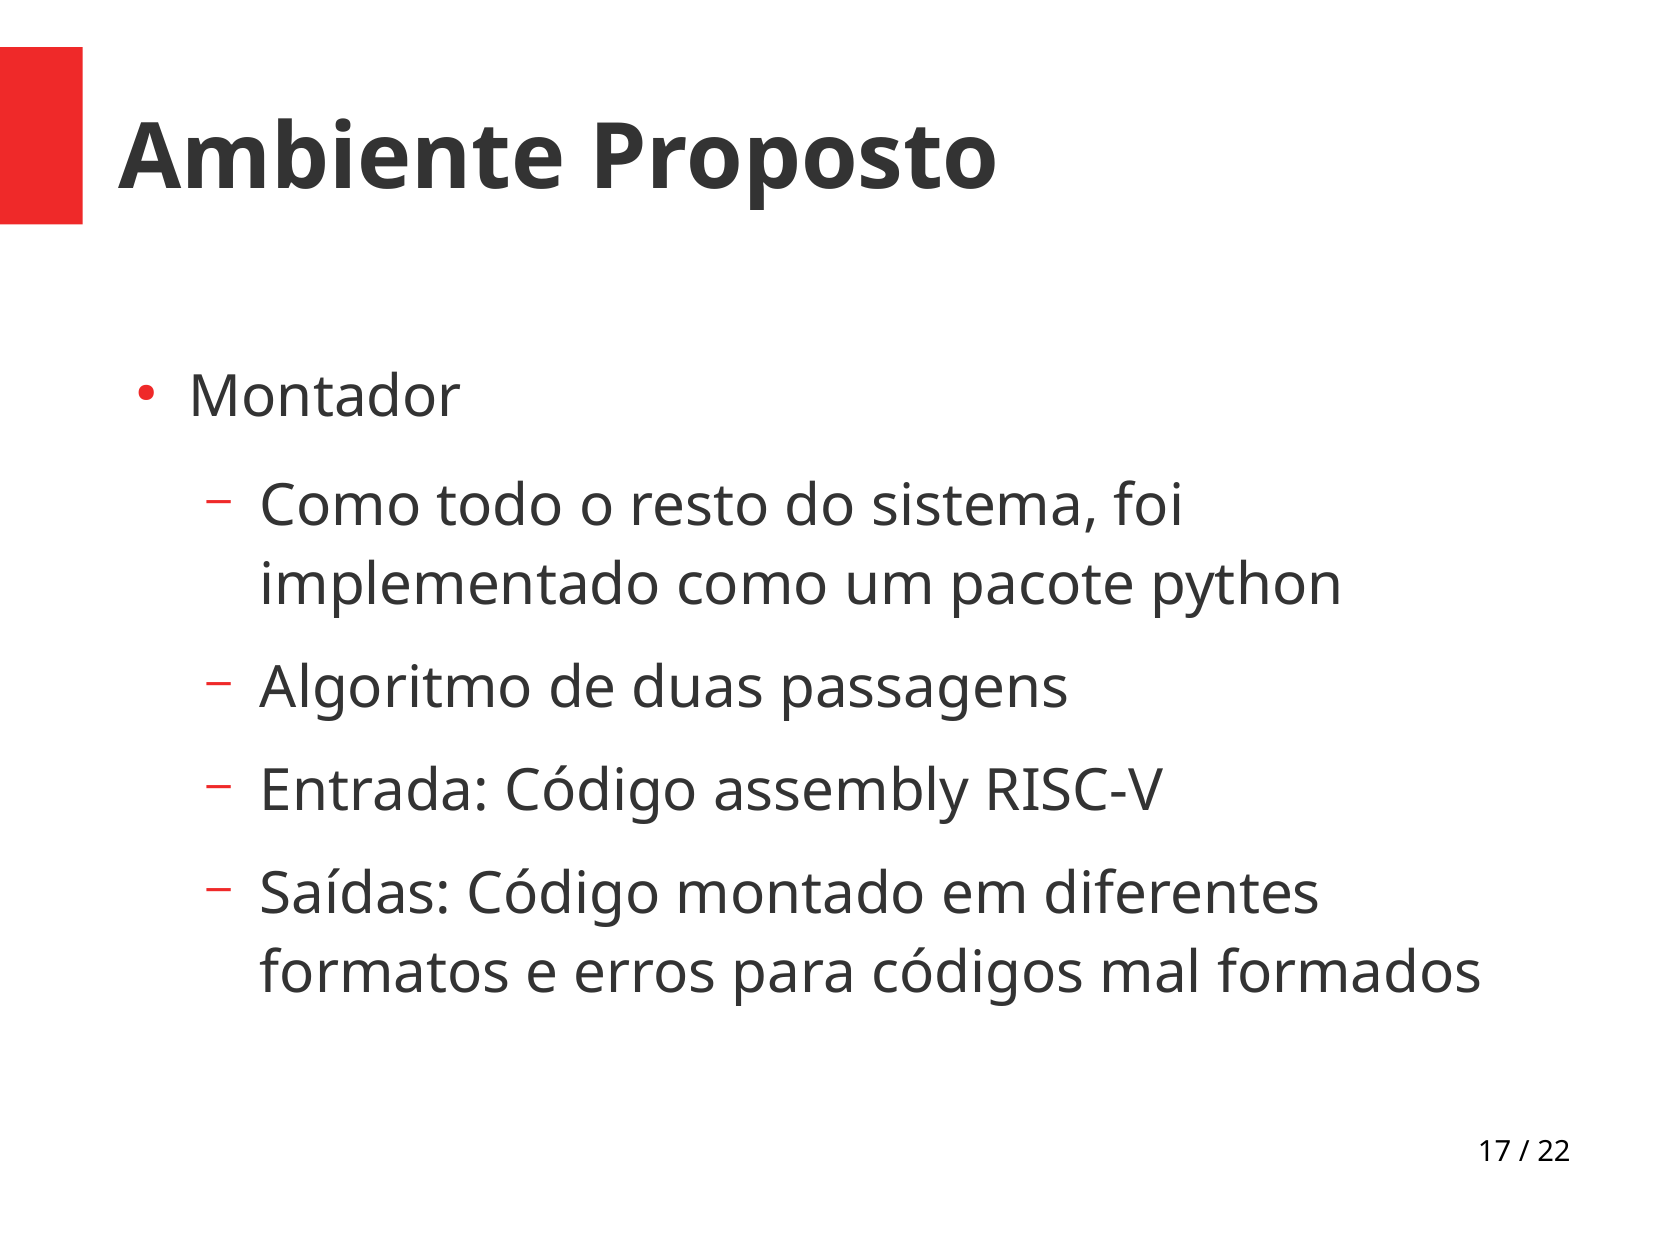

# Ambiente Proposto
Montador
Como todo o resto do sistema, foi implementado como um pacote python
Algoritmo de duas passagens
Entrada: Código assembly RISC-V
Saídas: Código montado em diferentes formatos e erros para códigos mal formados
17